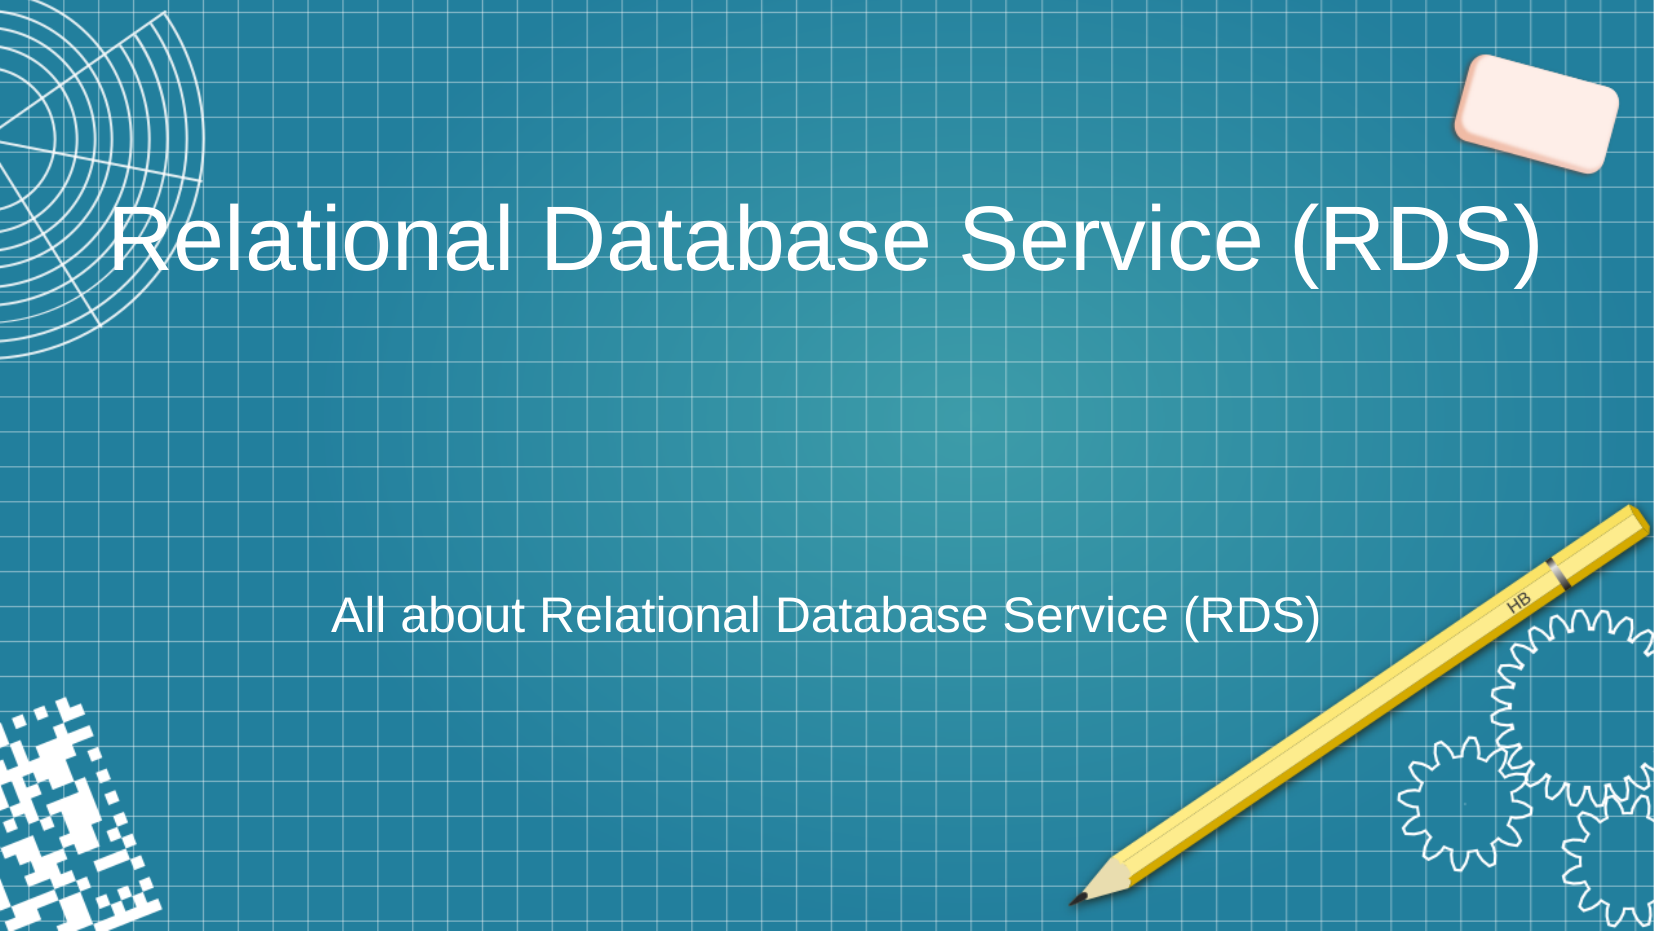

# Relational Database Service (RDS)
All about Relational Database Service (RDS)